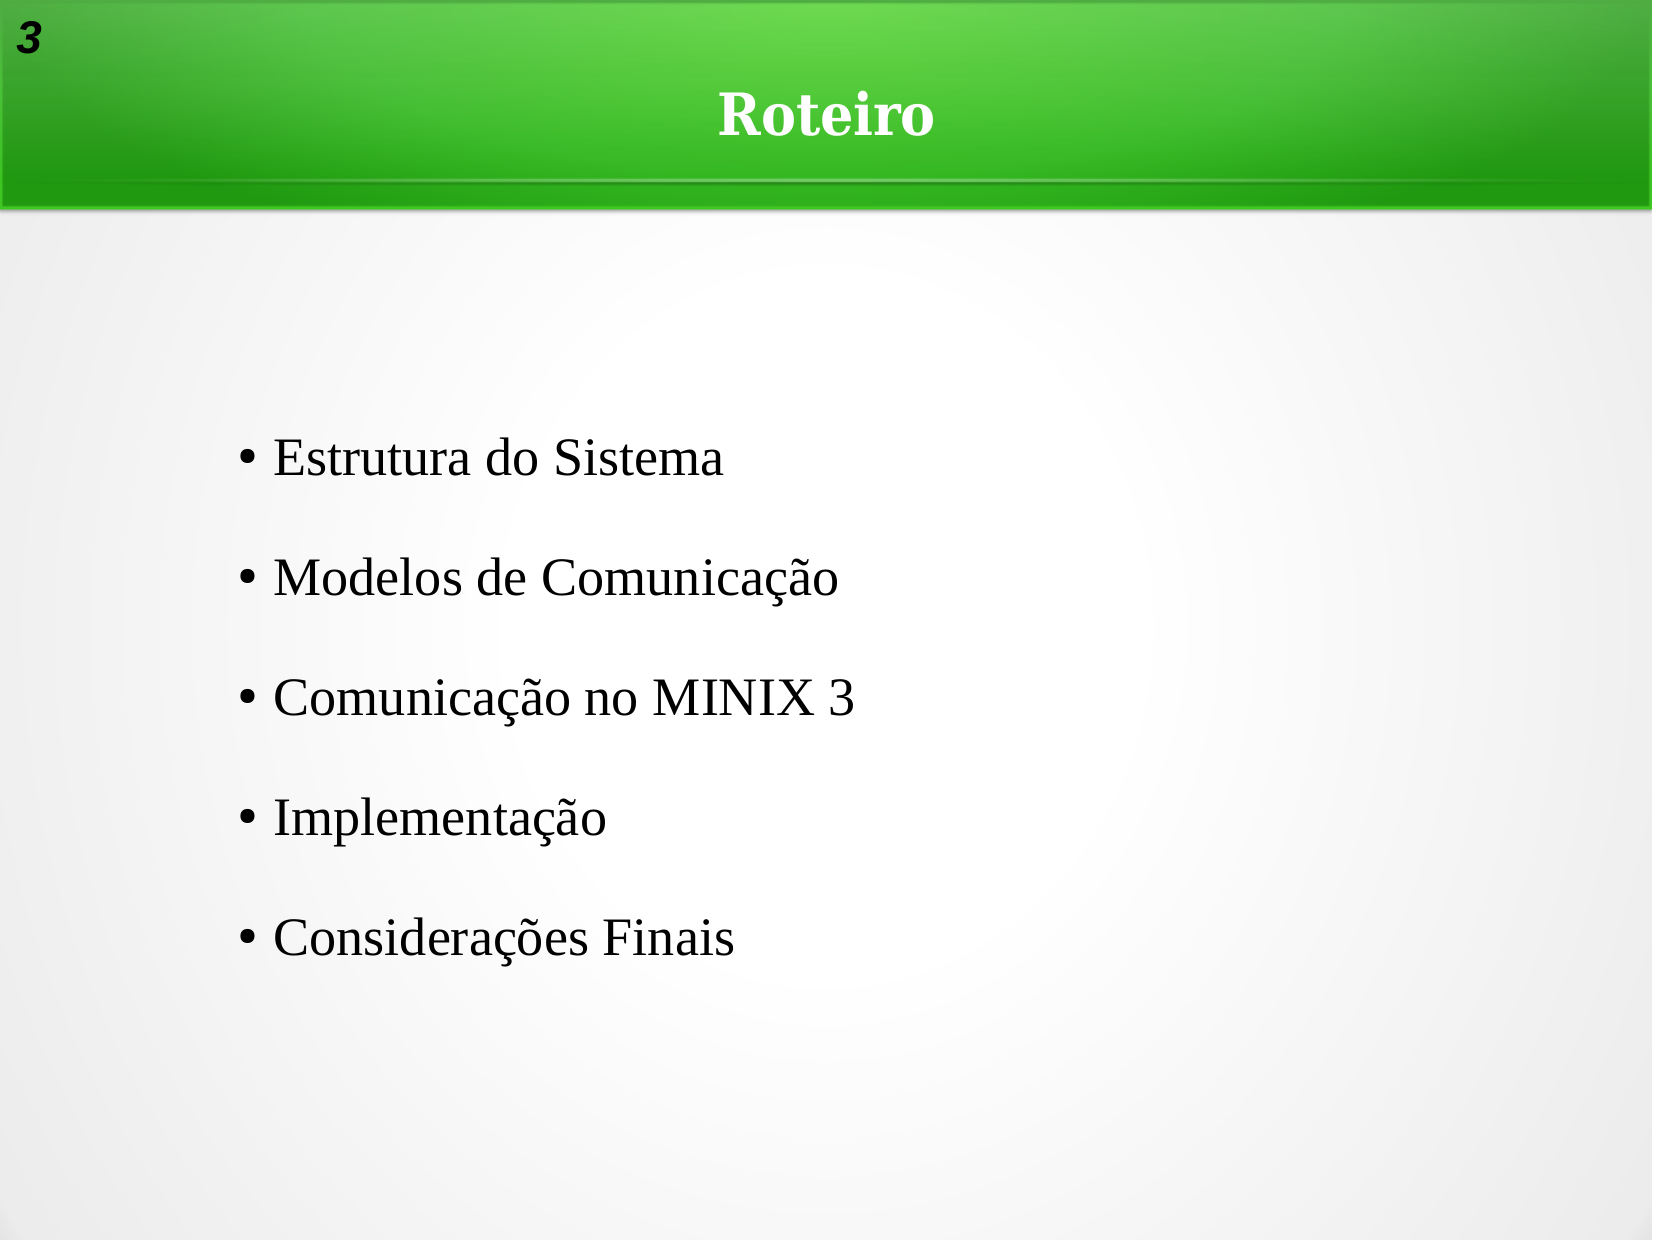

# Roteiro
Estrutura do Sistema
Modelos de Comunicação
Comunicação no MINIX 3
Implementação
Considerações Finais